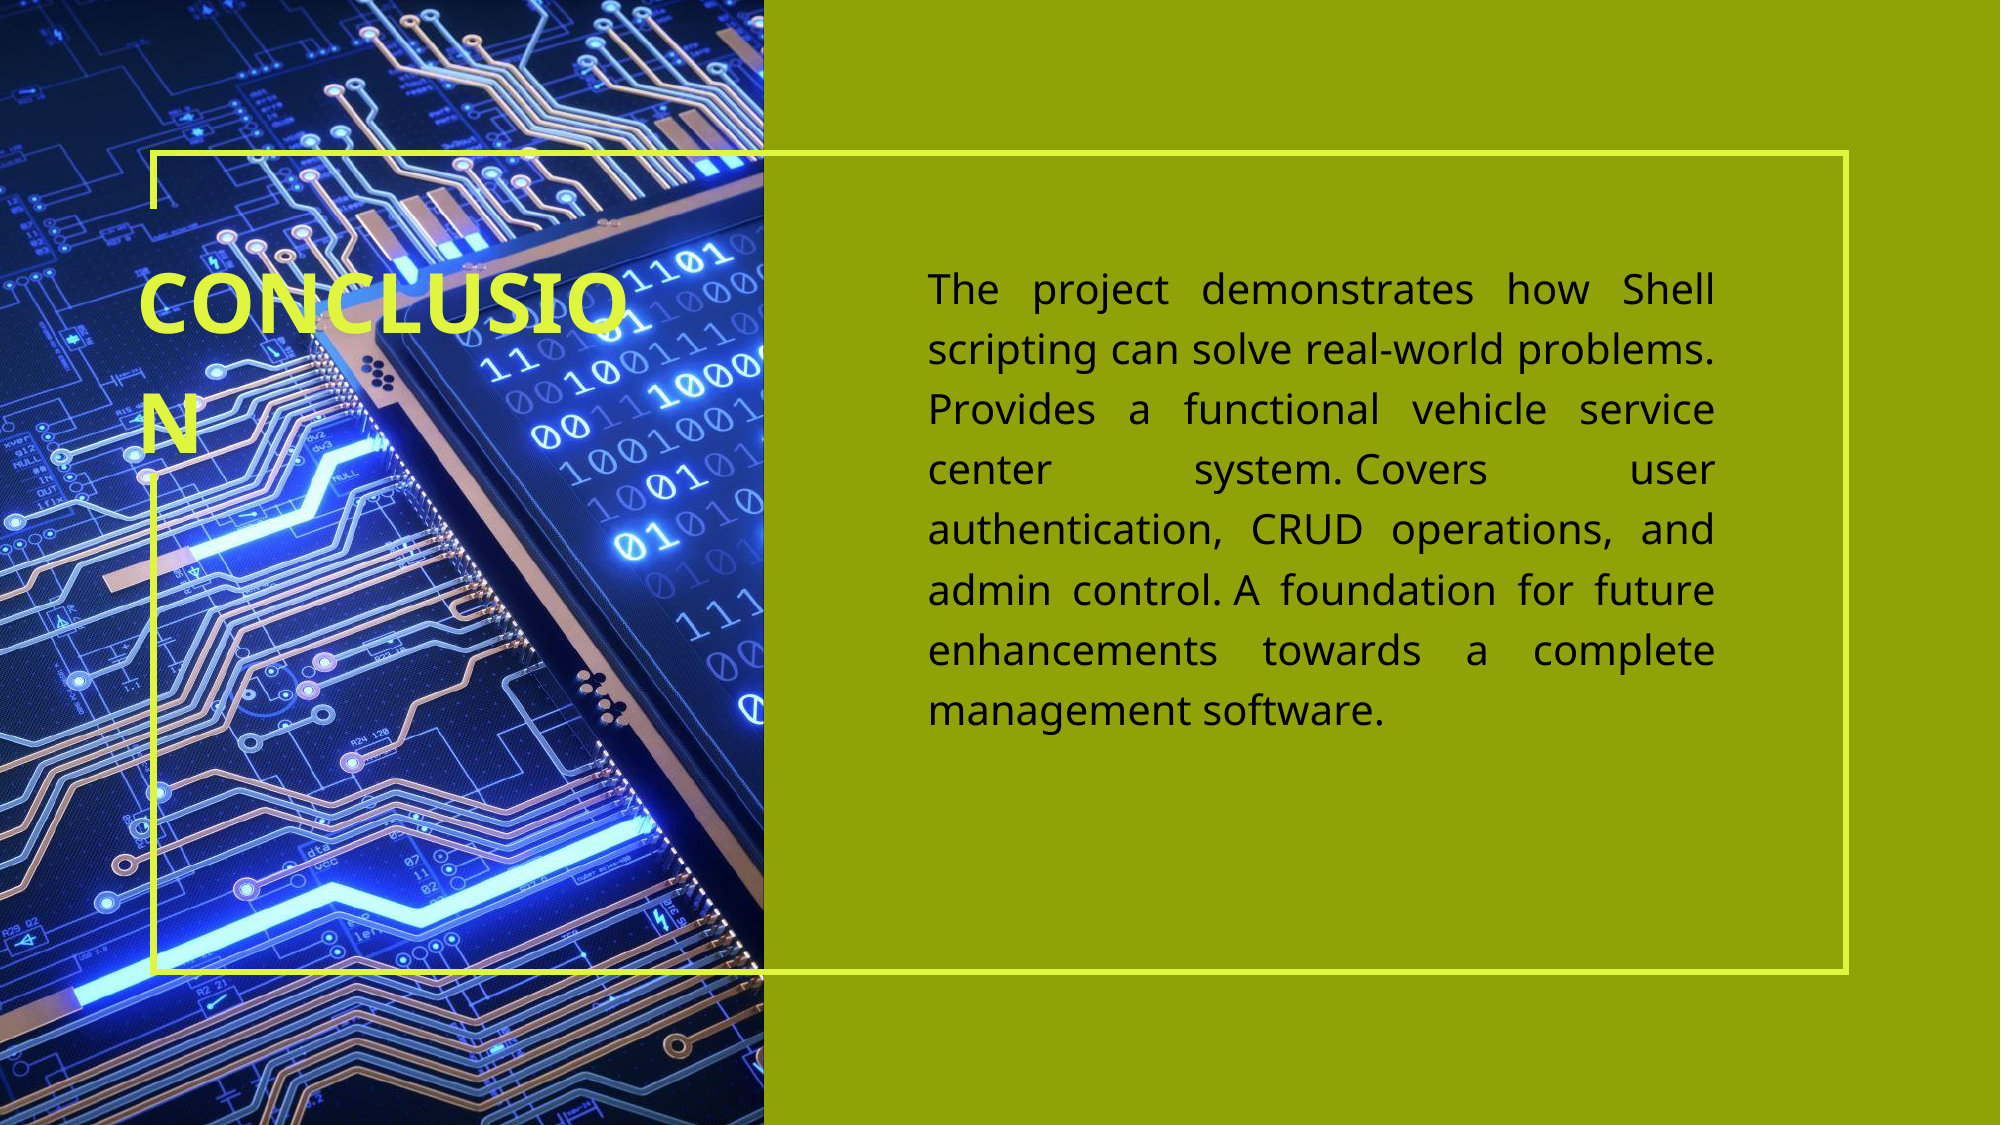

CONCLUSION
The project demonstrates how Shell scripting can solve real-world problems. Provides a functional vehicle service center system. Covers user authentication, CRUD operations, and admin control. A foundation for future enhancements towards a complete management software.